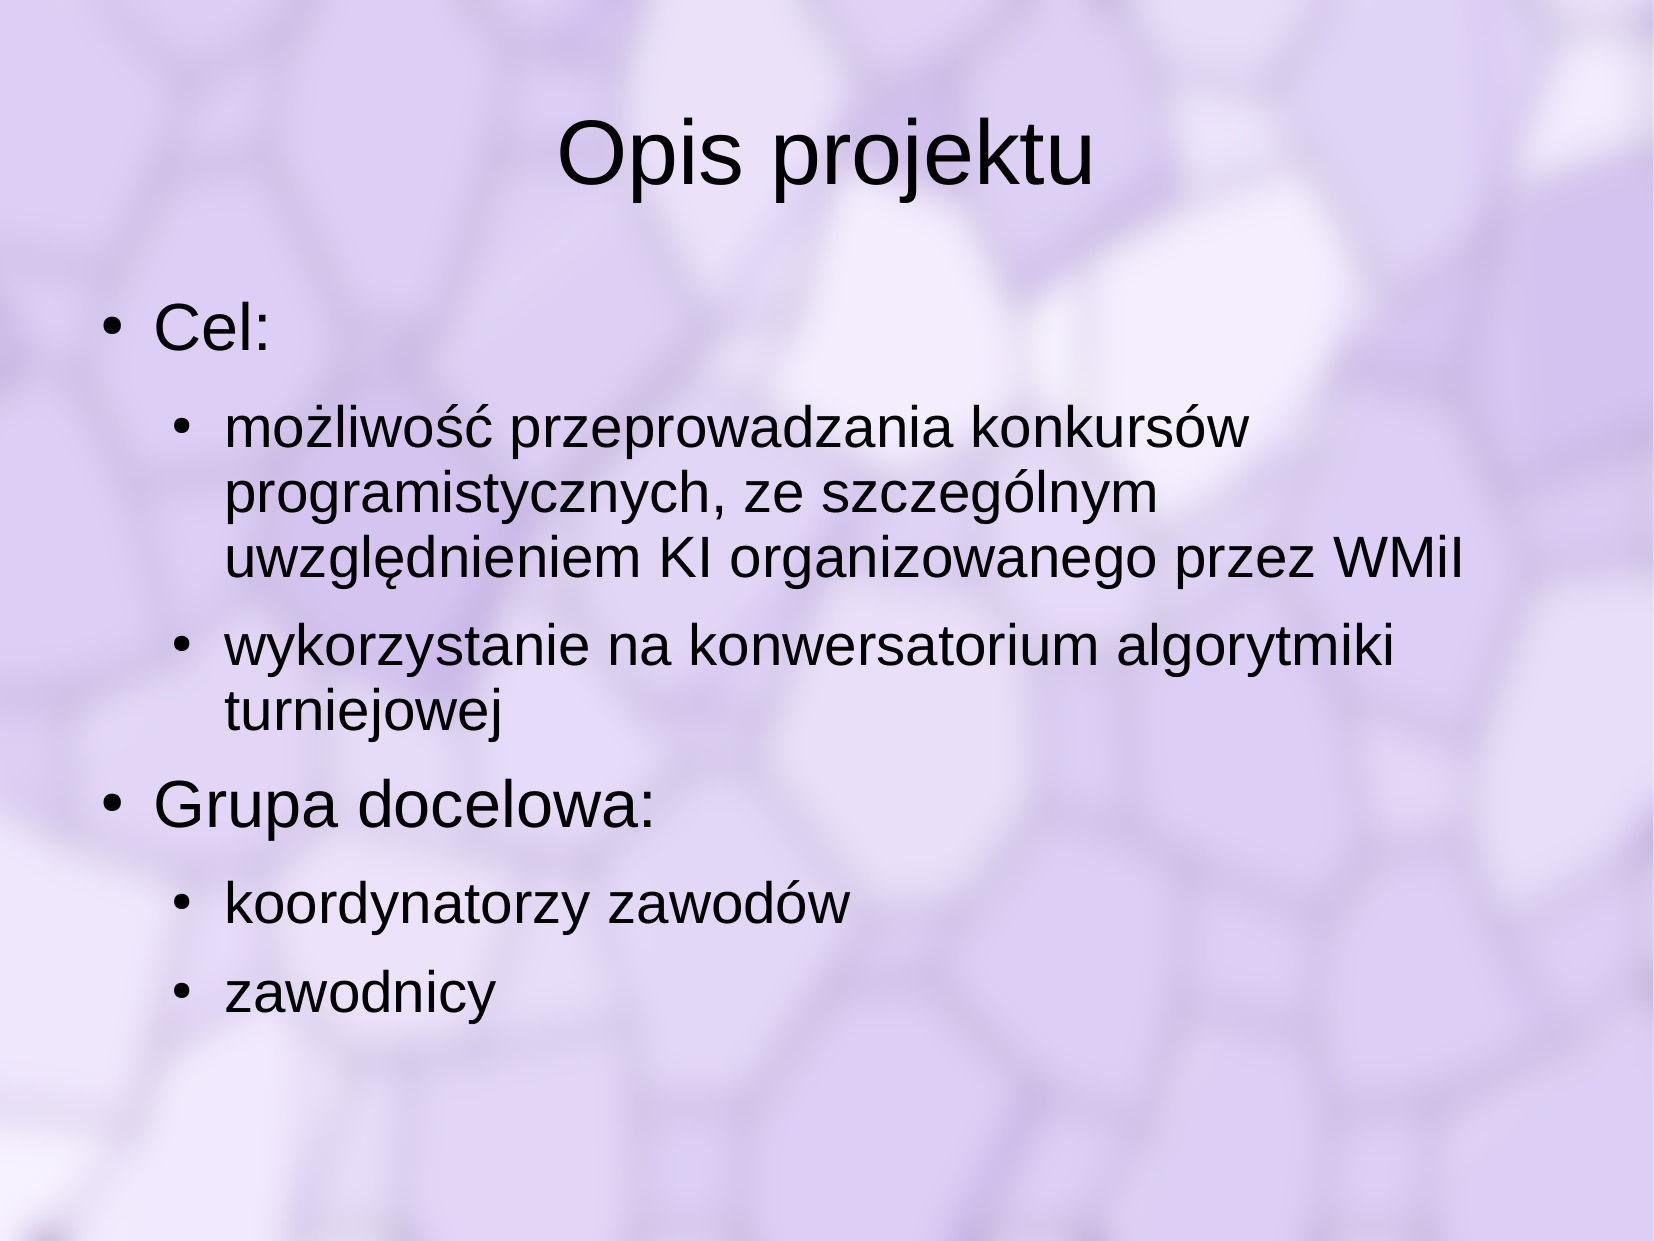

# Opis projektu
Cel:
możliwość przeprowadzania konkursów programistycznych, ze szczególnym uwzględnieniem KI organizowanego przez WMiI
wykorzystanie na konwersatorium algorytmiki turniejowej
Grupa docelowa:
koordynatorzy zawodów
zawodnicy